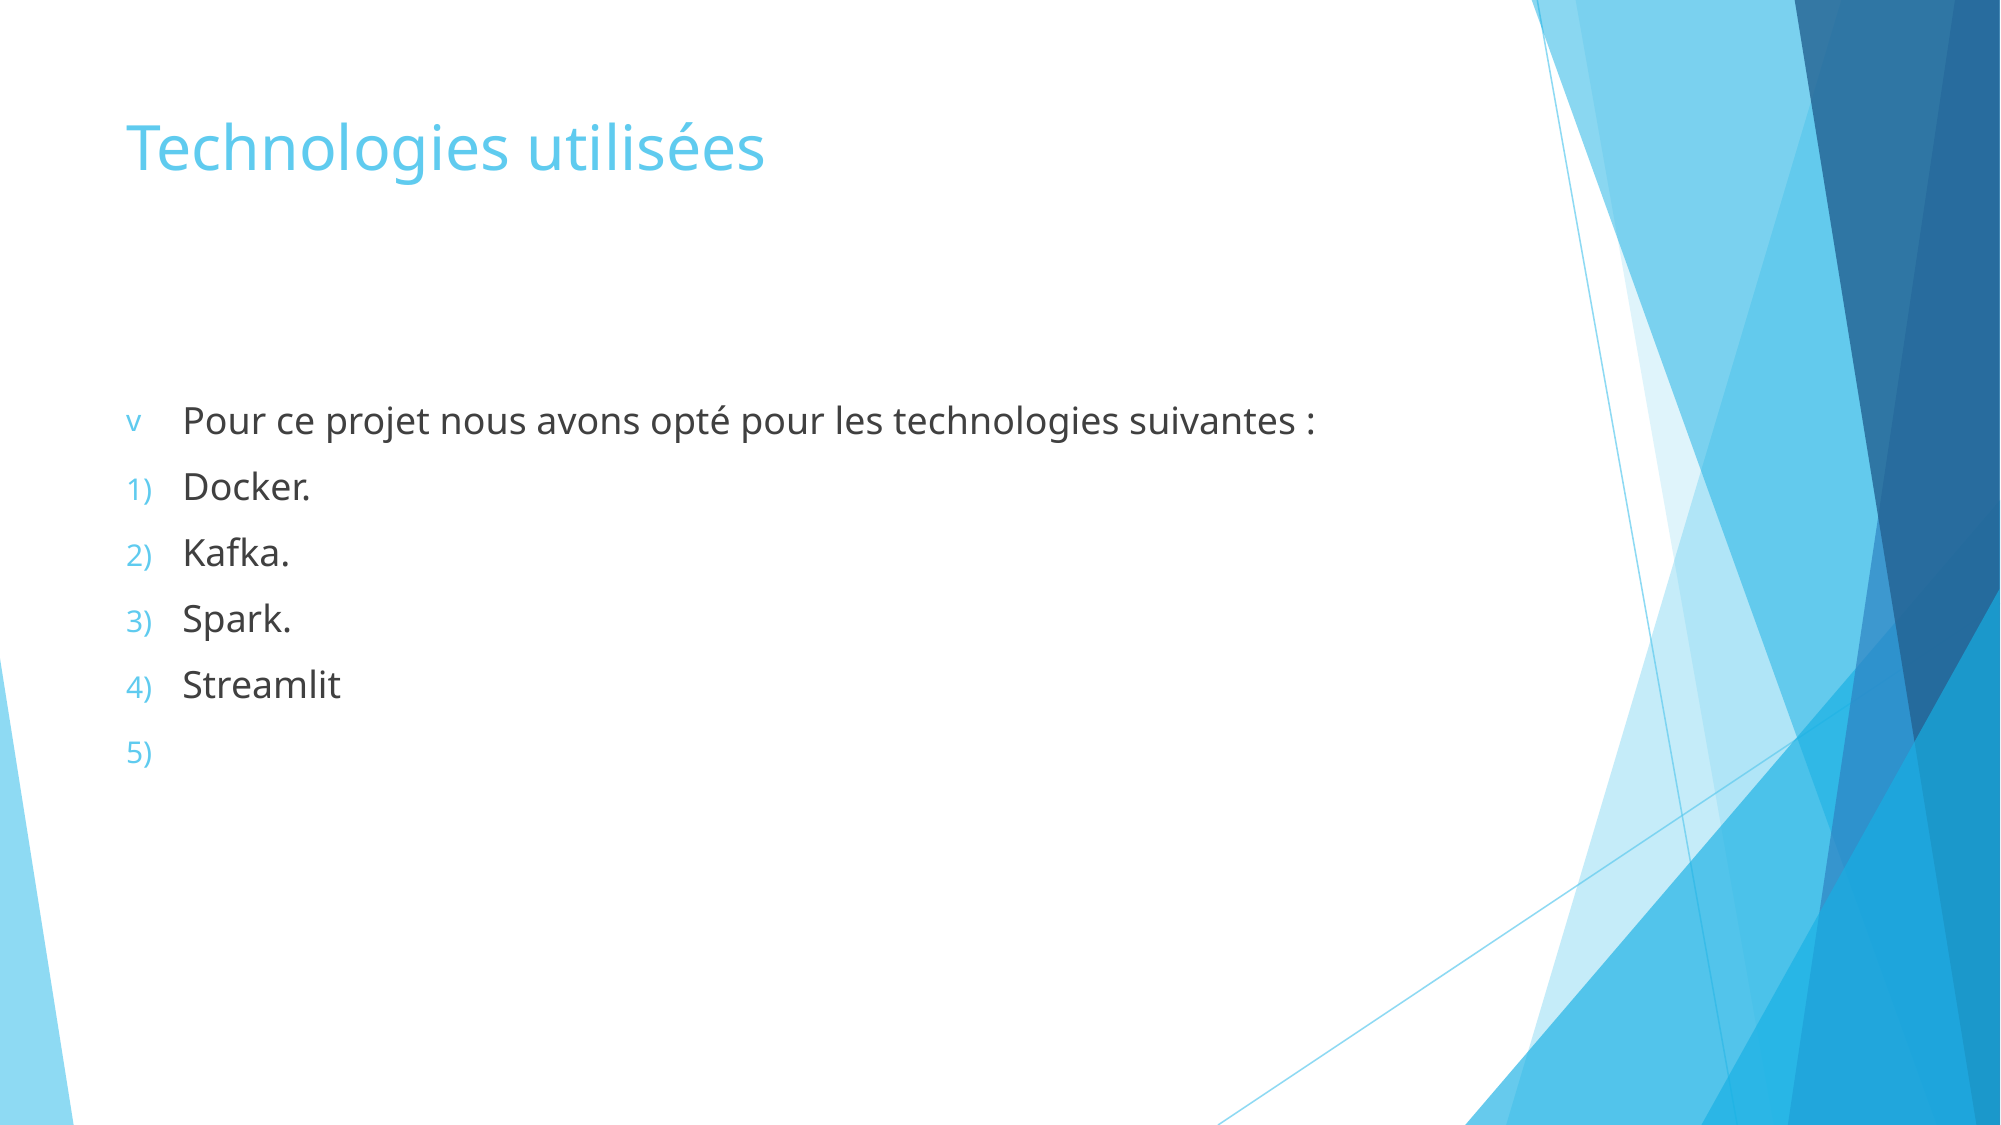

# Technologies utilisées
Pour ce projet nous avons opté pour les technologies suivantes :
Docker.
Kafka.
Spark.
Streamlit